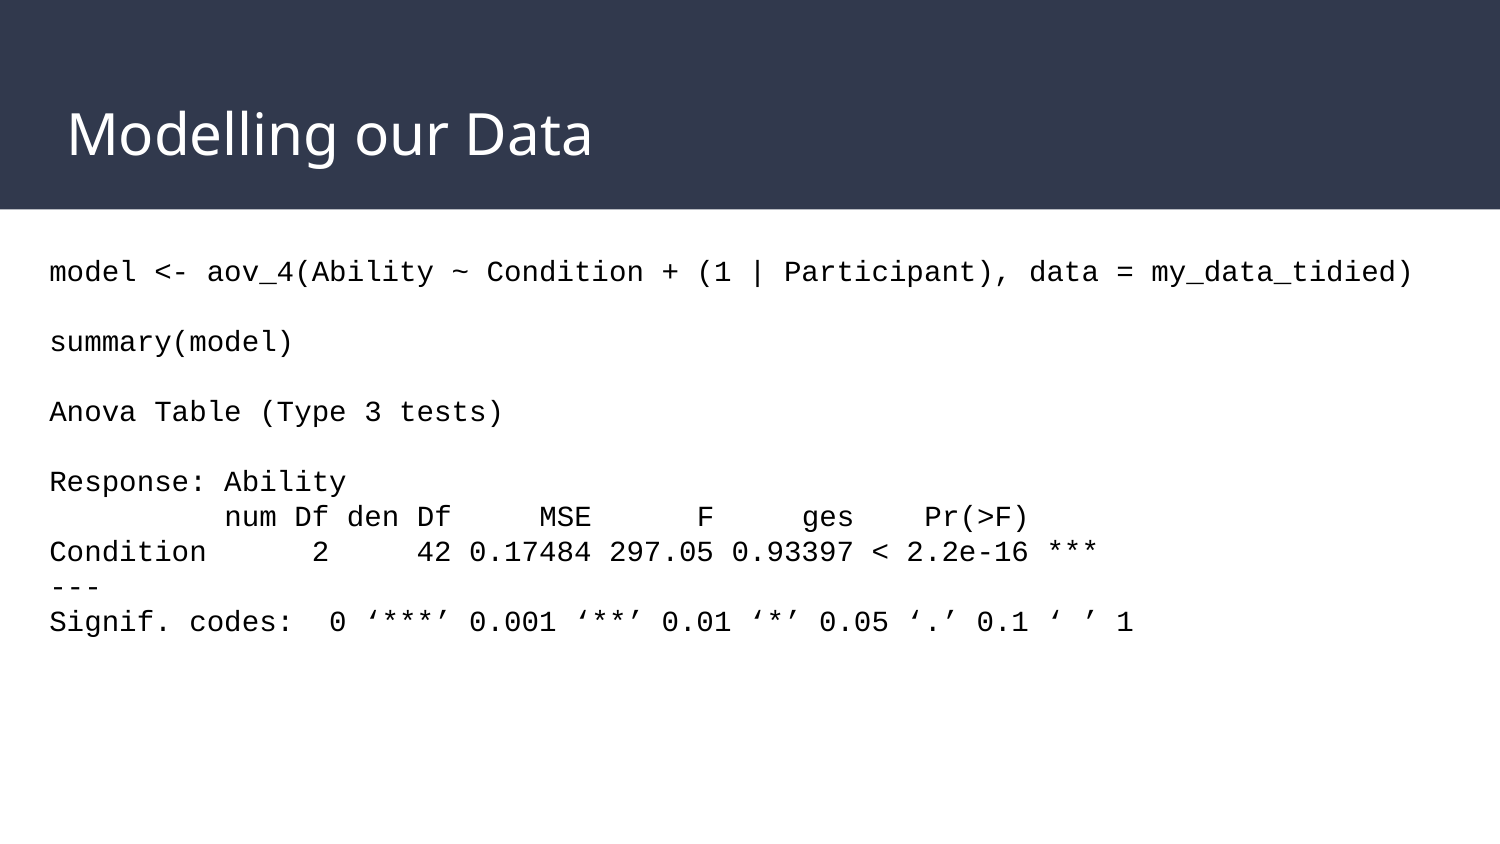

# Modelling our Data
model <- aov_4(Ability ~ Condition + (1 | Participant), data = my_data_tidied)
summary(model)
Anova Table (Type 3 tests)
Response: Ability
 num Df den Df MSE F ges Pr(>F)
Condition 2 42 0.17484 297.05 0.93397 < 2.2e-16 ***
---
Signif. codes: 0 ‘***’ 0.001 ‘**’ 0.01 ‘*’ 0.05 ‘.’ 0.1 ‘ ’ 1